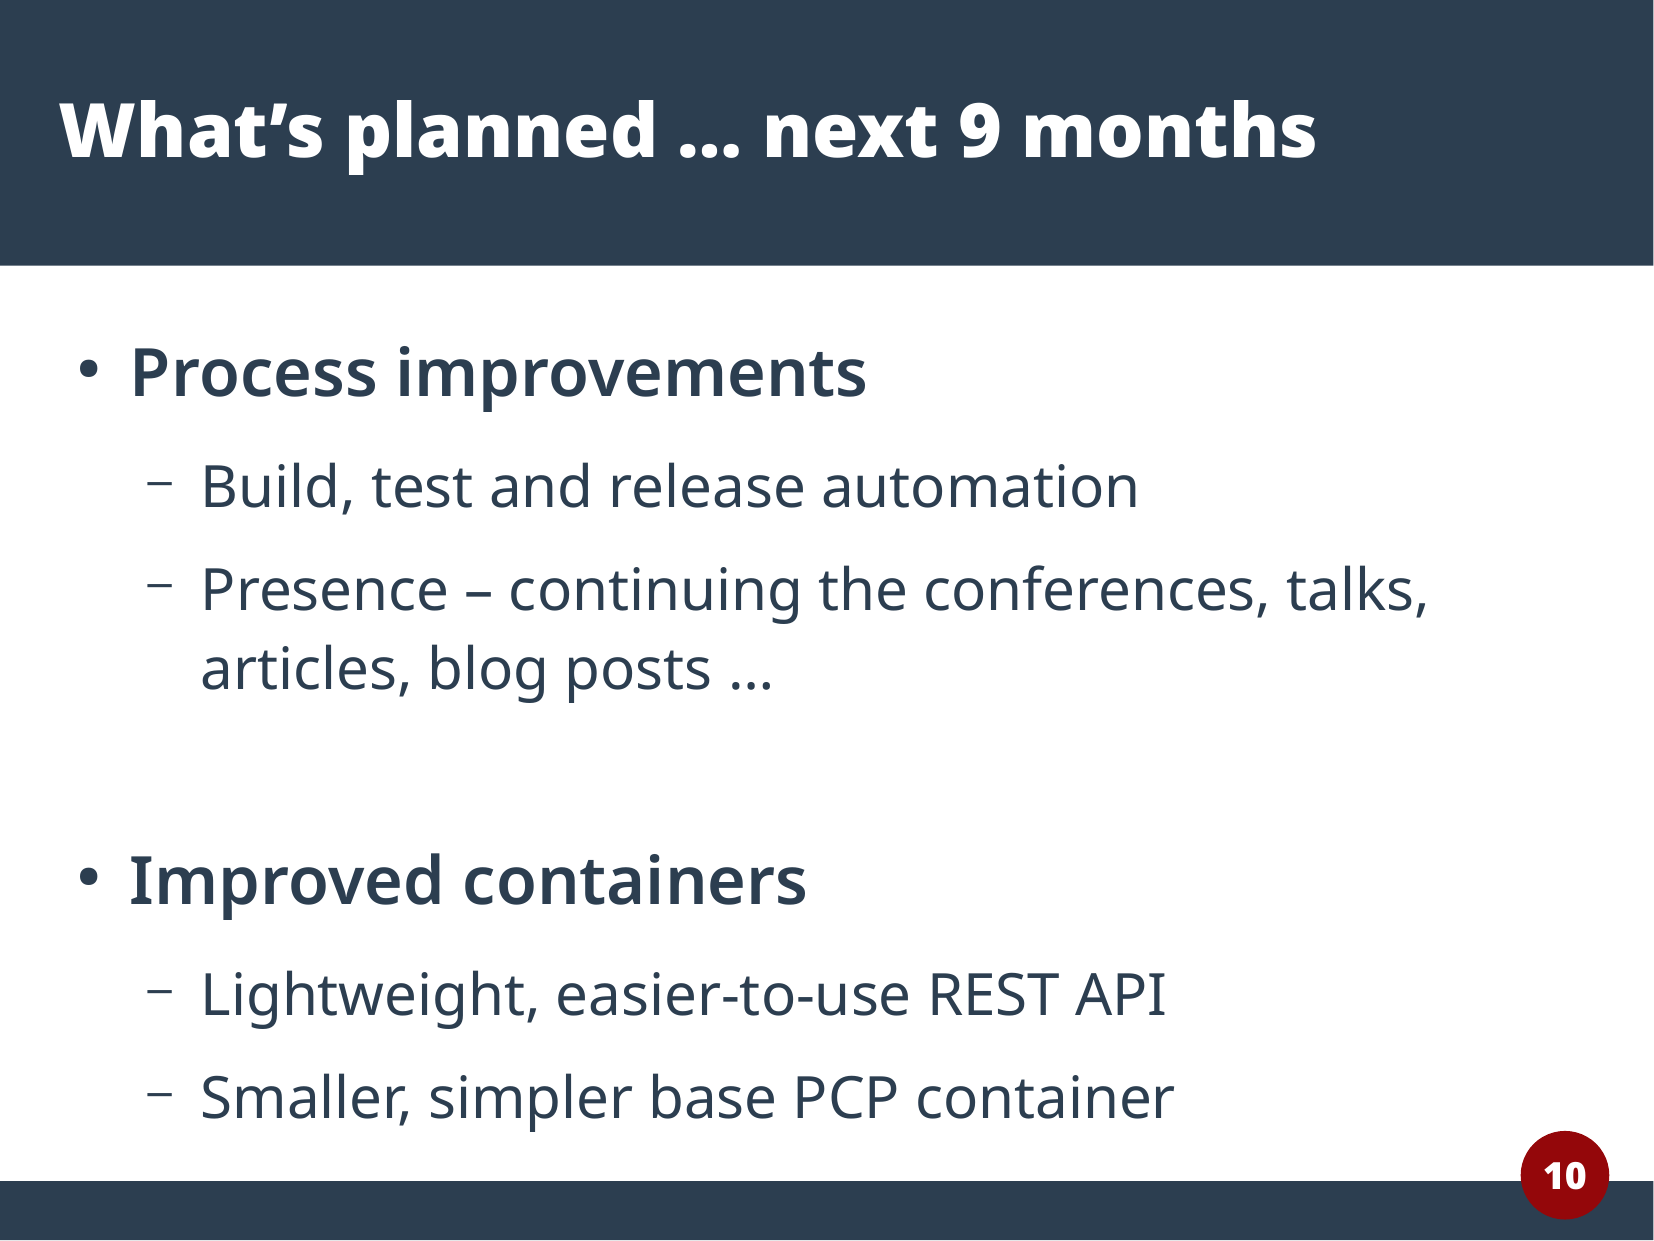

# What’s planned … next 9 months
Process improvements
Build, test and release automation
Presence – continuing the conferences, talks, articles, blog posts …
Improved containers
Lightweight, easier-to-use REST API
Smaller, simpler base PCP container
10